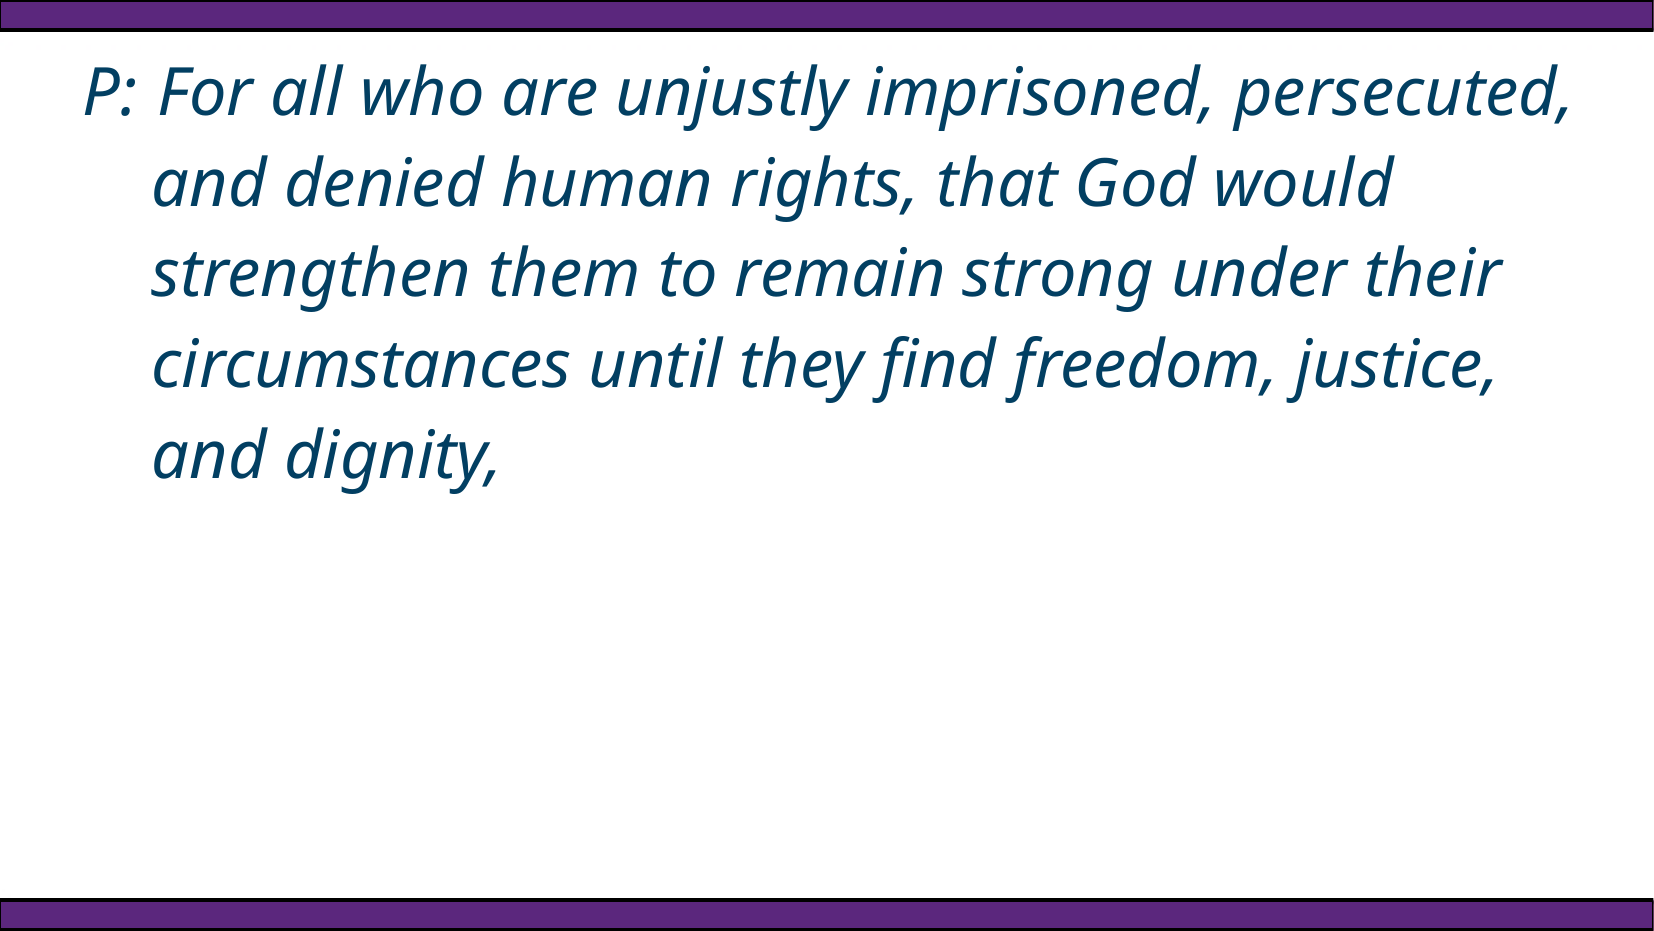

P:	For all who are unjustly imprisoned, persecuted,
 and denied human rights, that God would
 strengthen them to remain strong under their
 circumstances until they find freedom, justice,
 and dignity,